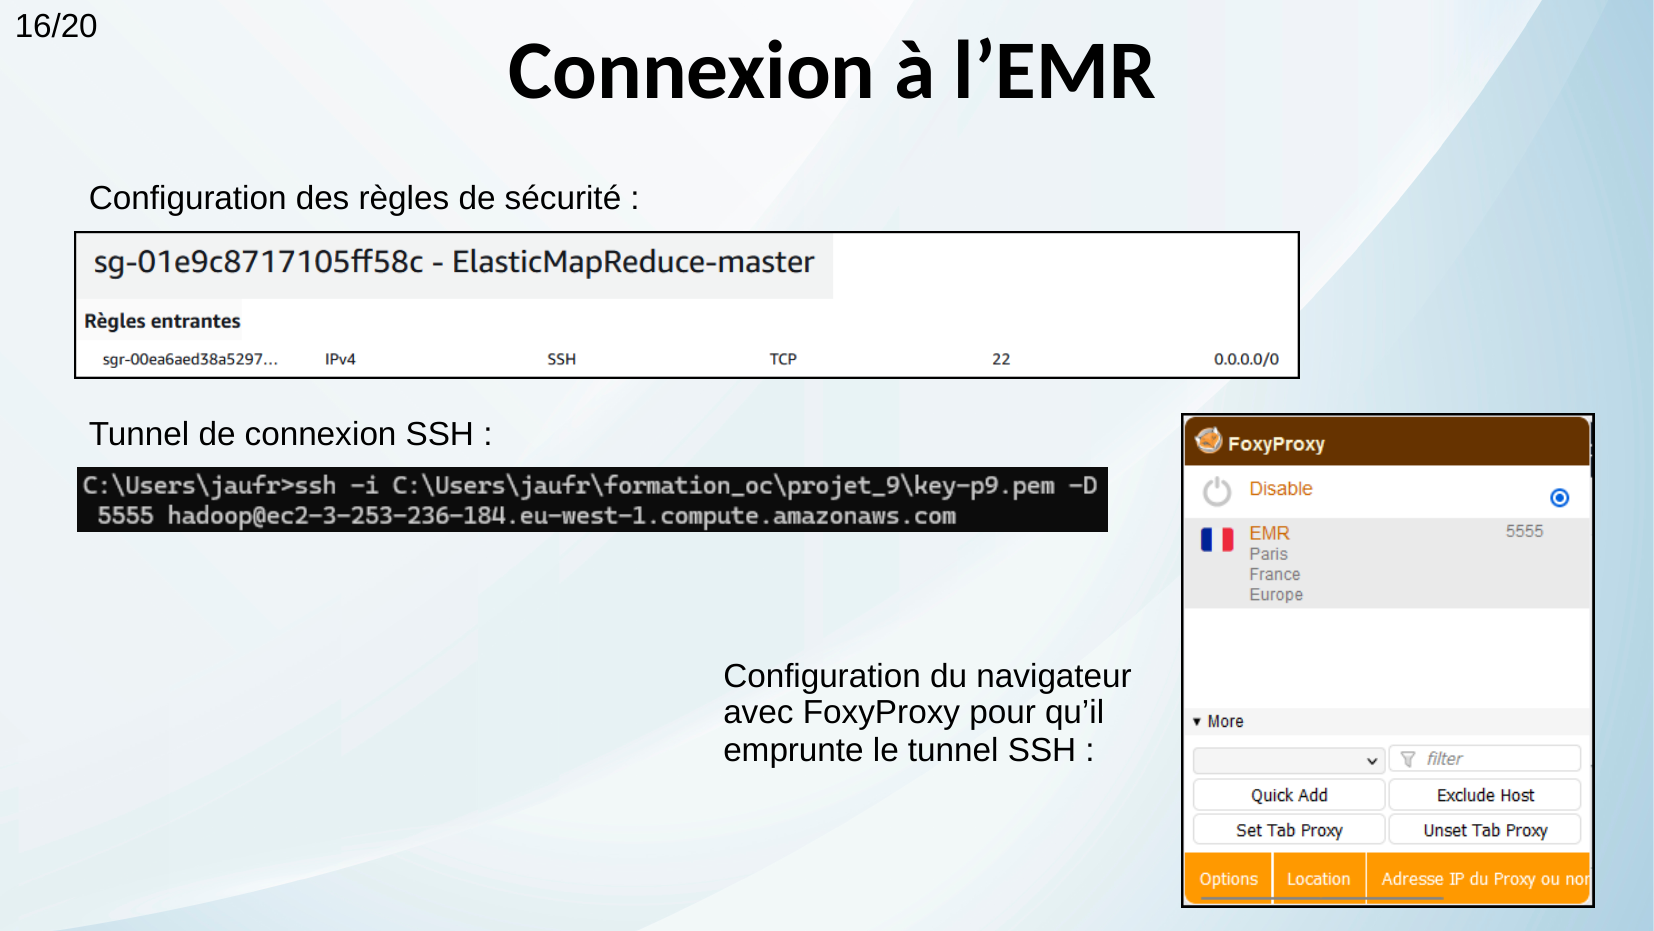

16/20
# Connexion à l’EMR
Configuration des règles de sécurité :
Tunnel de connexion SSH :
Configuration du navigateur avec FoxyProxy pour qu’il emprunte le tunnel SSH :